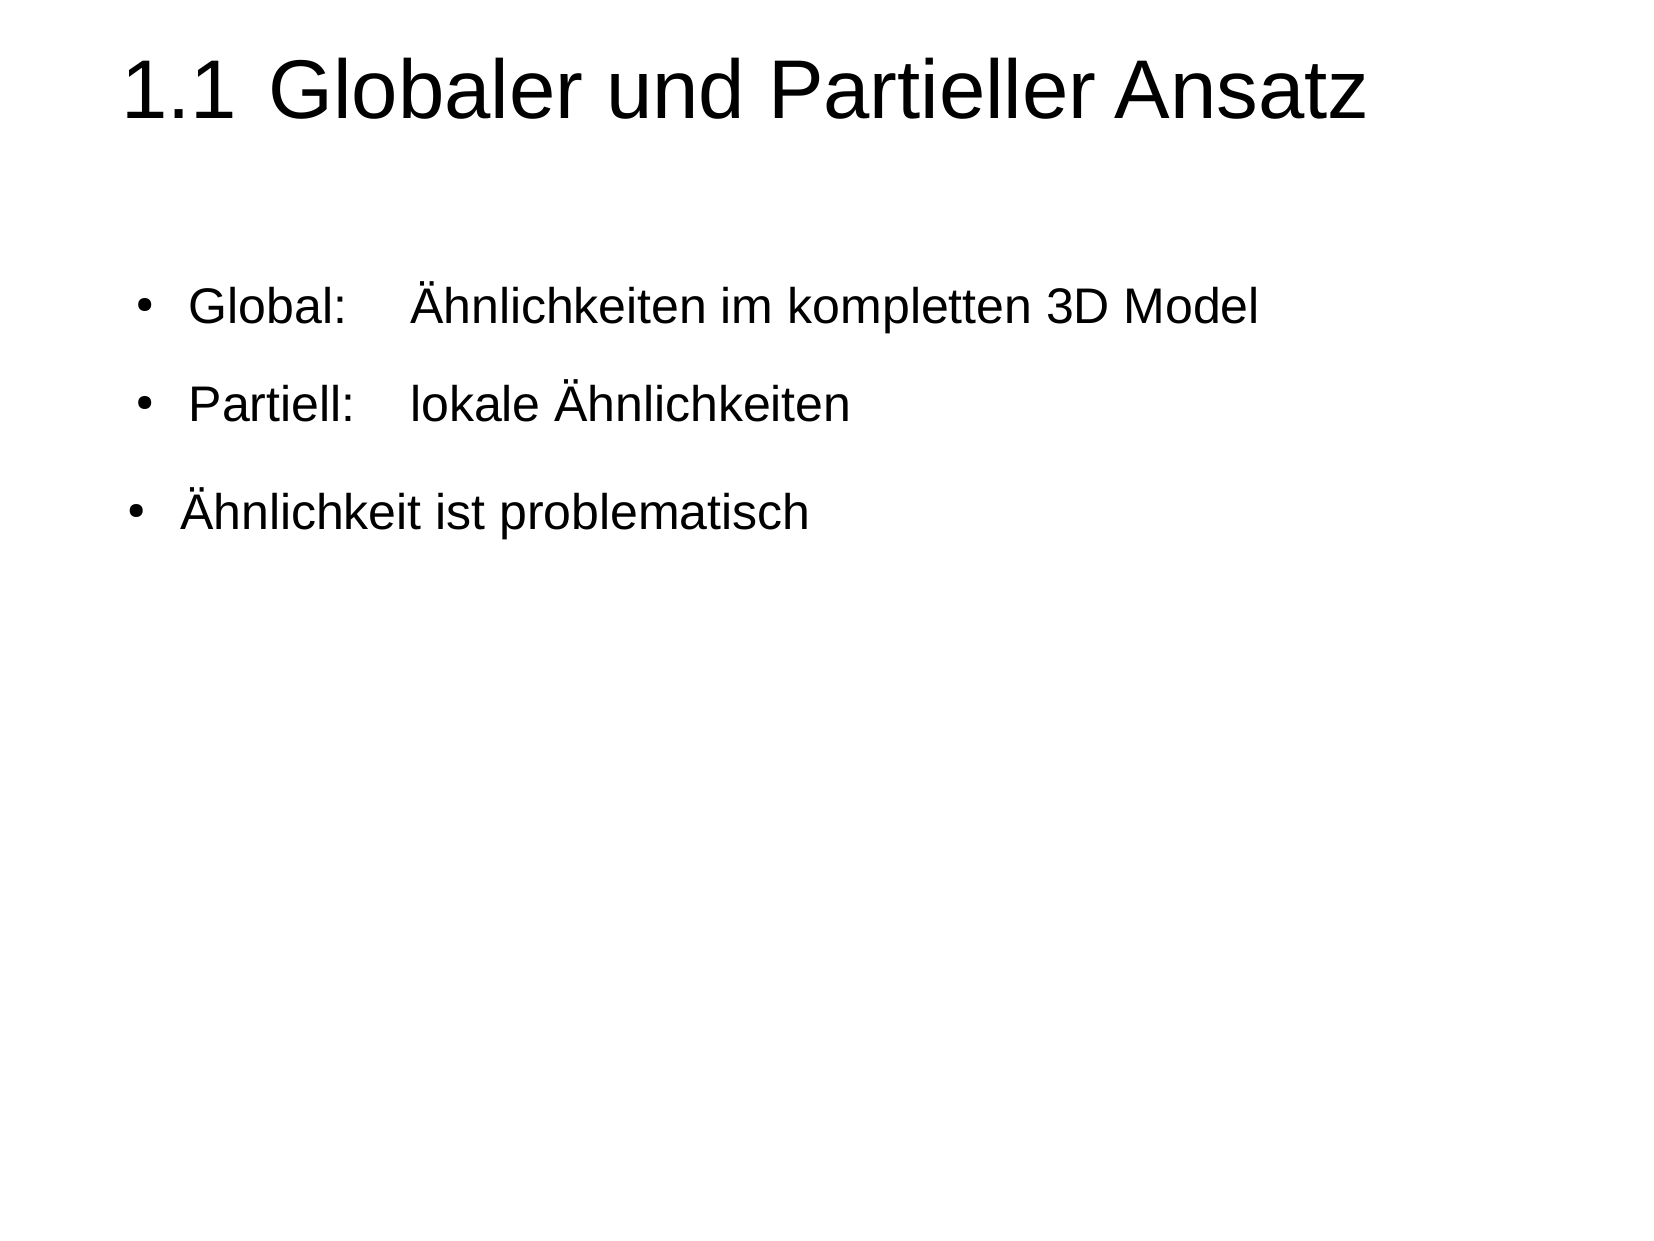

1.1	Globaler und Partieller Ansatz
# Global: 	Ähnlichkeiten im kompletten 3D Model
Partiell: 	lokale Ähnlichkeiten
Ähnlichkeit ist problematisch